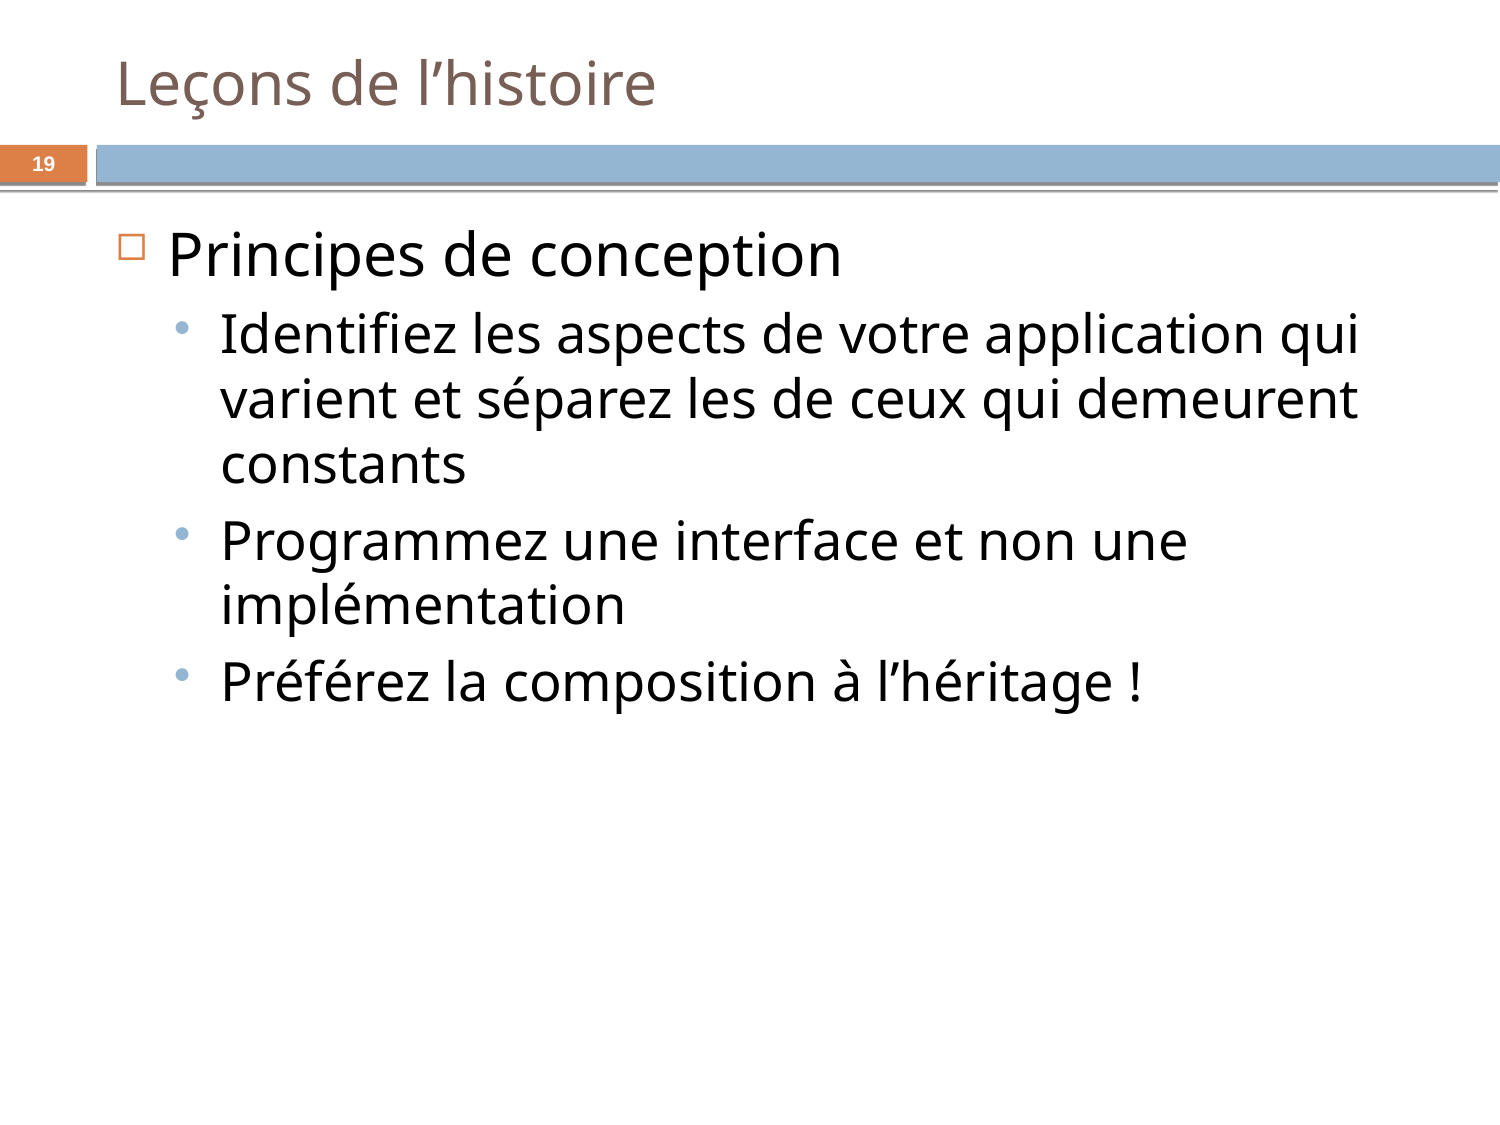

# Leçons de l’histoire
Principes de conception
Identifiez les aspects de votre application qui varient et séparez les de ceux qui demeurent constants
Programmez une interface et non une implémentation
Préférez la composition à l’héritage !